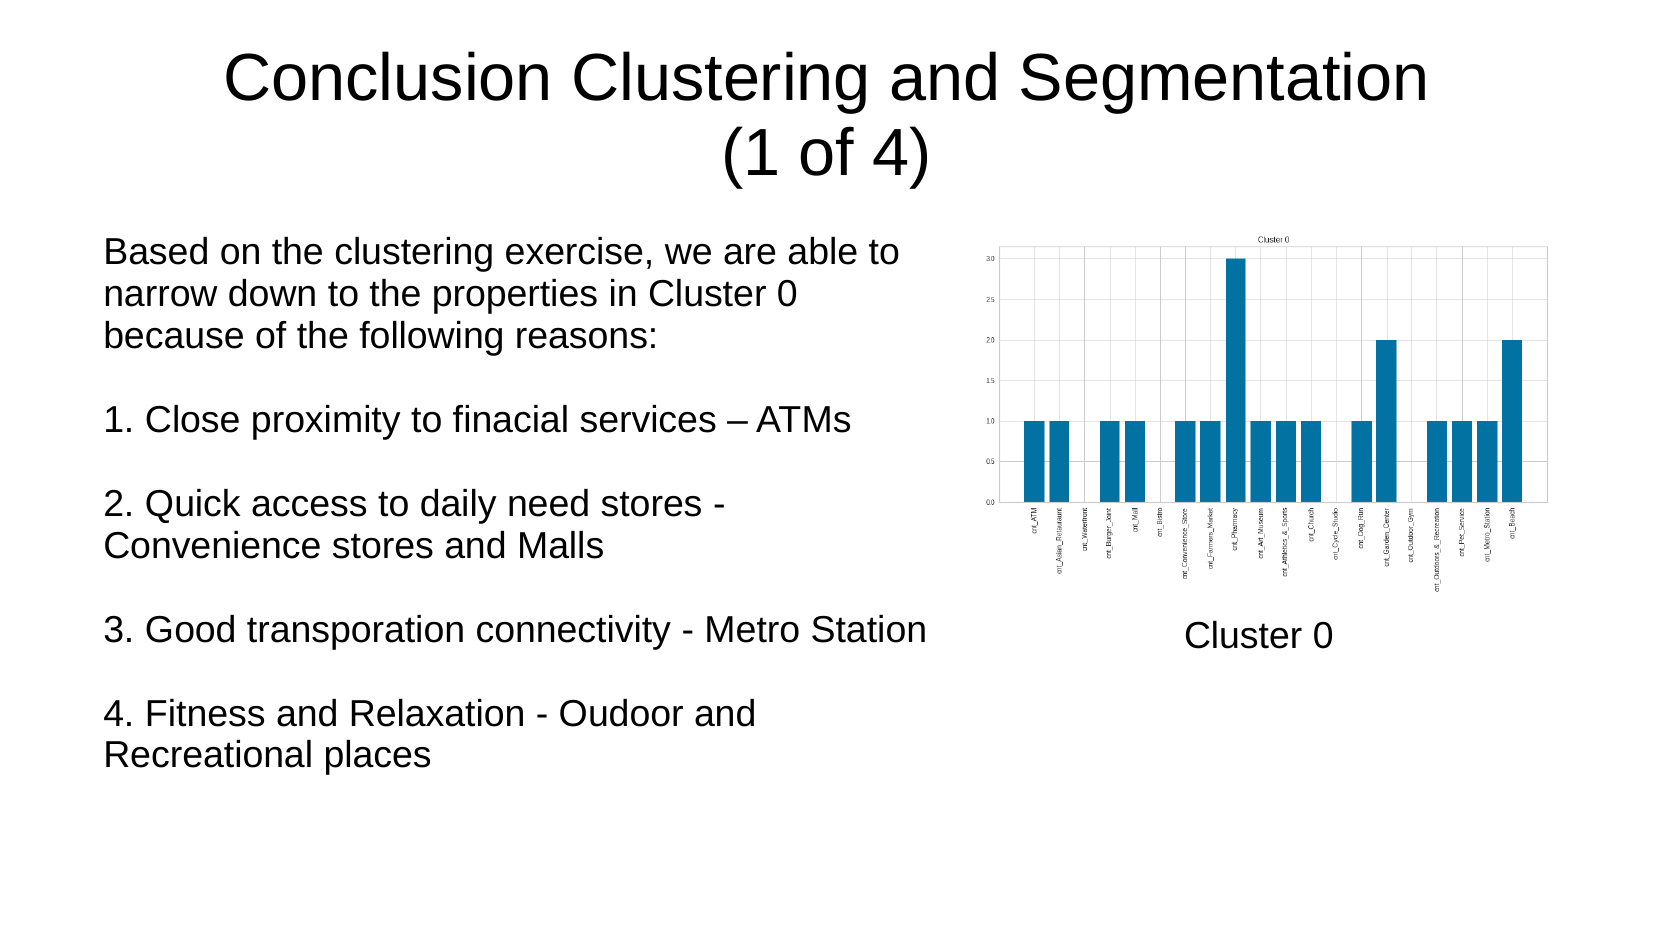

# Conclusion Clustering and Segmentation (1 of 4)
Based on the clustering exercise, we are able to narrow down to the properties in Cluster 0 because of the following reasons:
1. Close proximity to finacial services – ATMs
2. Quick access to daily need stores - Convenience stores and Malls
3. Good transporation connectivity - Metro Station
4. Fitness and Relaxation - Oudoor and Recreational places
Cluster 0